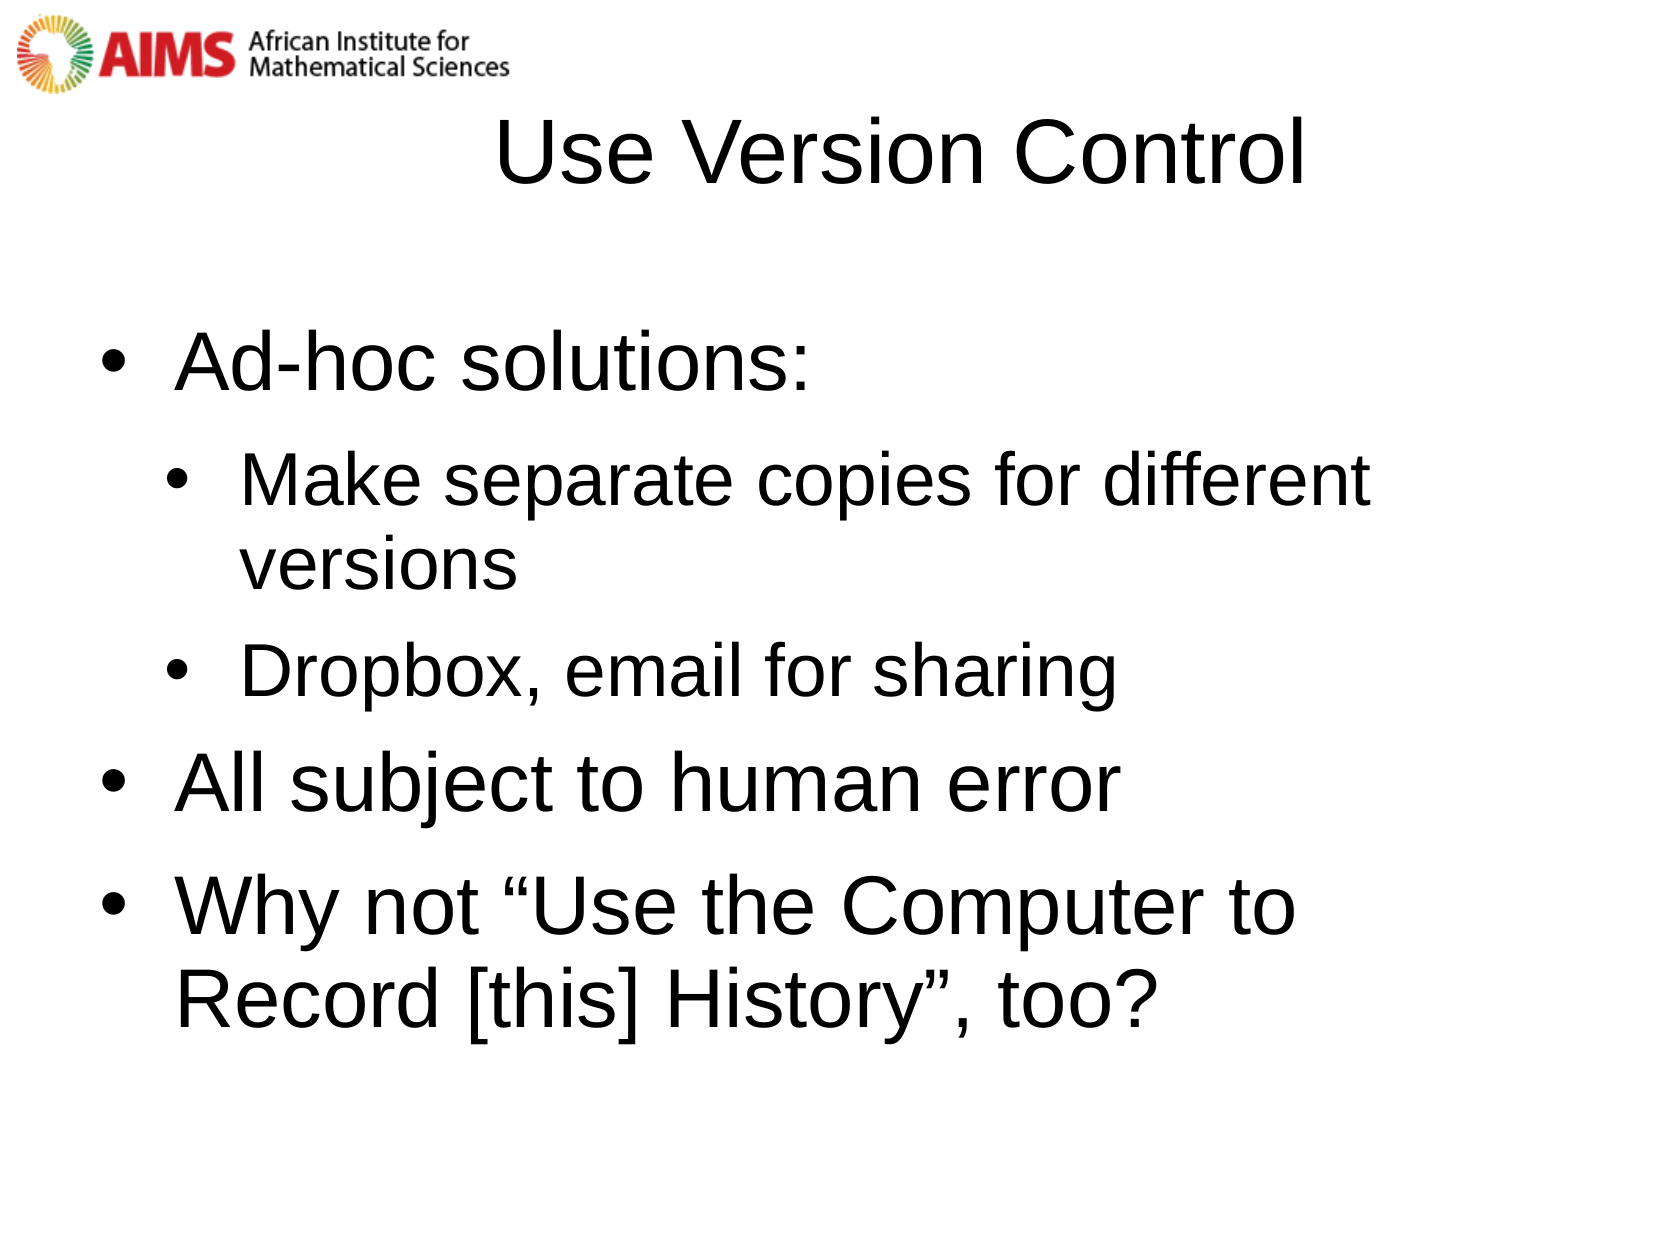

# Use Version Control
Ad-hoc solutions:
Make separate copies for different versions
Dropbox, email for sharing
All subject to human error
Why not “Use the Computer to Record [this] History”, too?